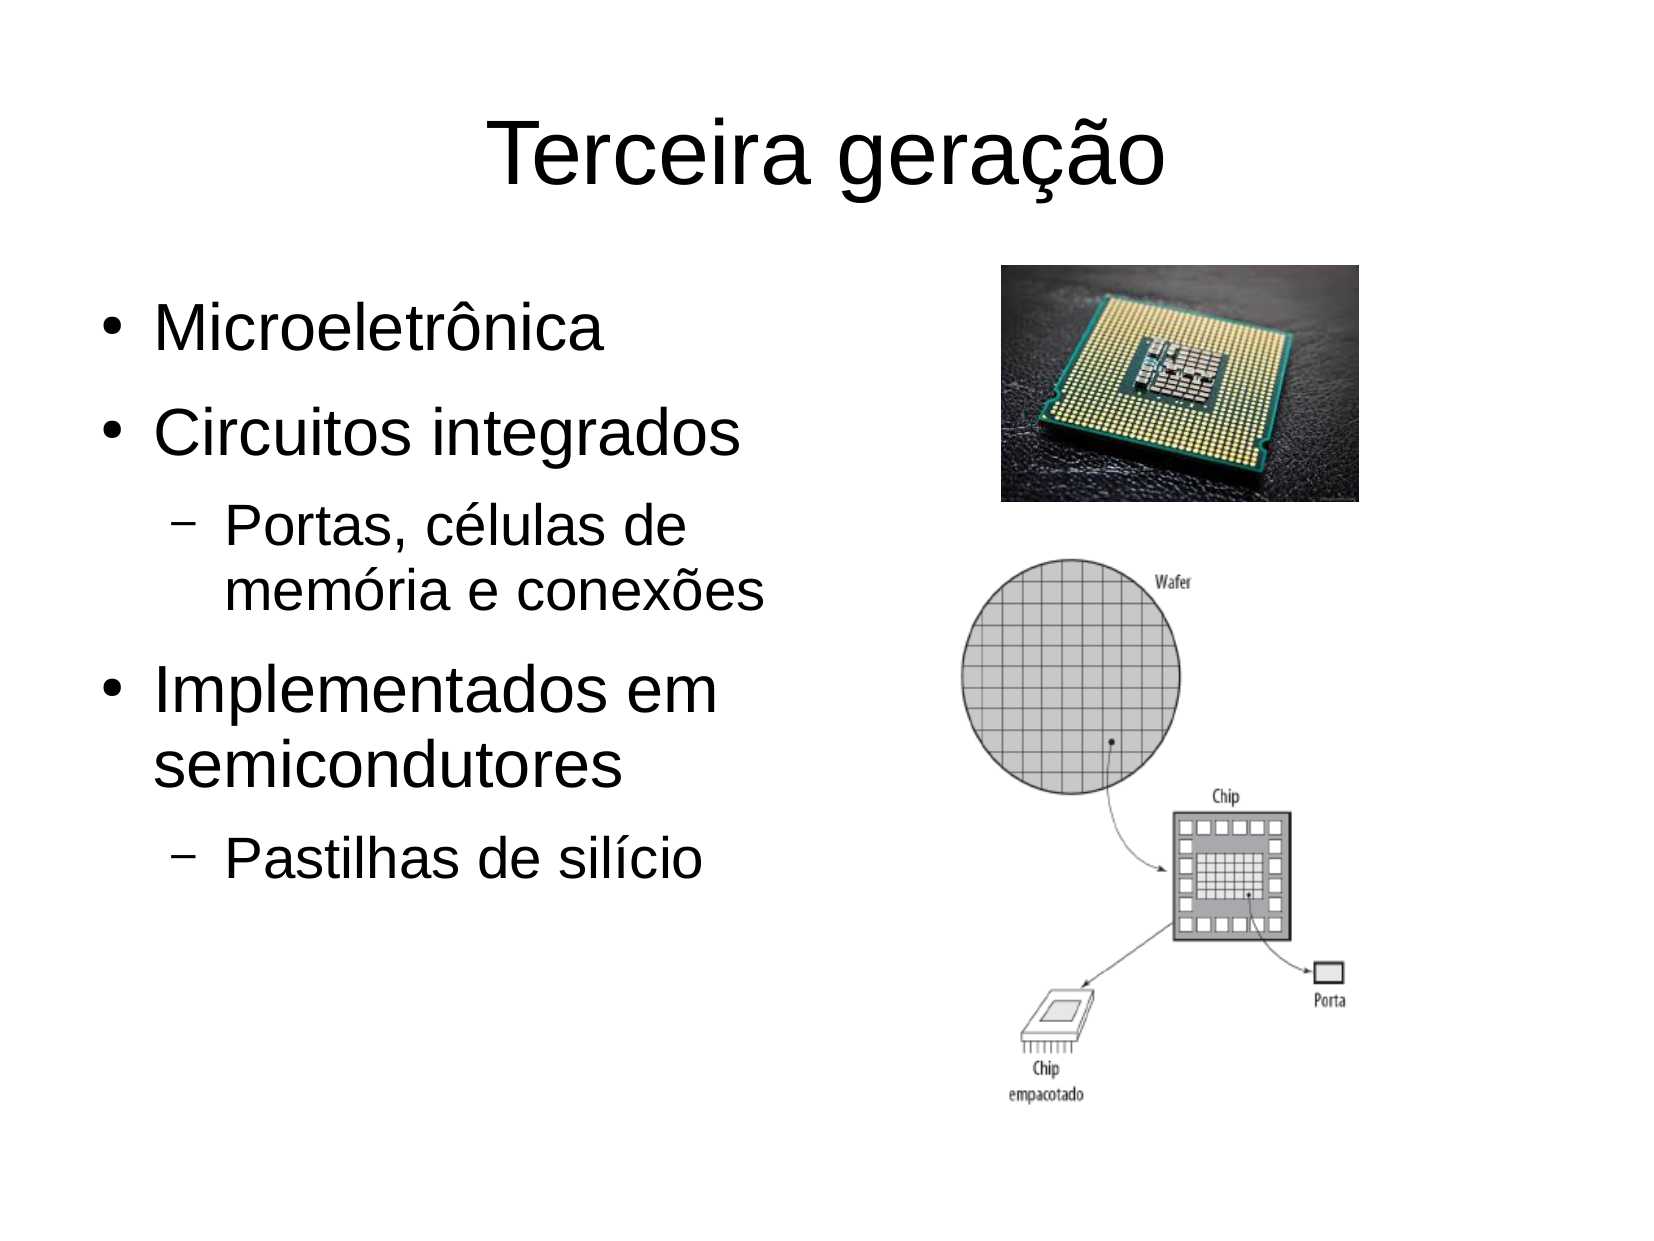

# Terceira geração
Microeletrônica
Circuitos integrados
Portas, células de memória e conexões
Implementados em semicondutores
Pastilhas de silício